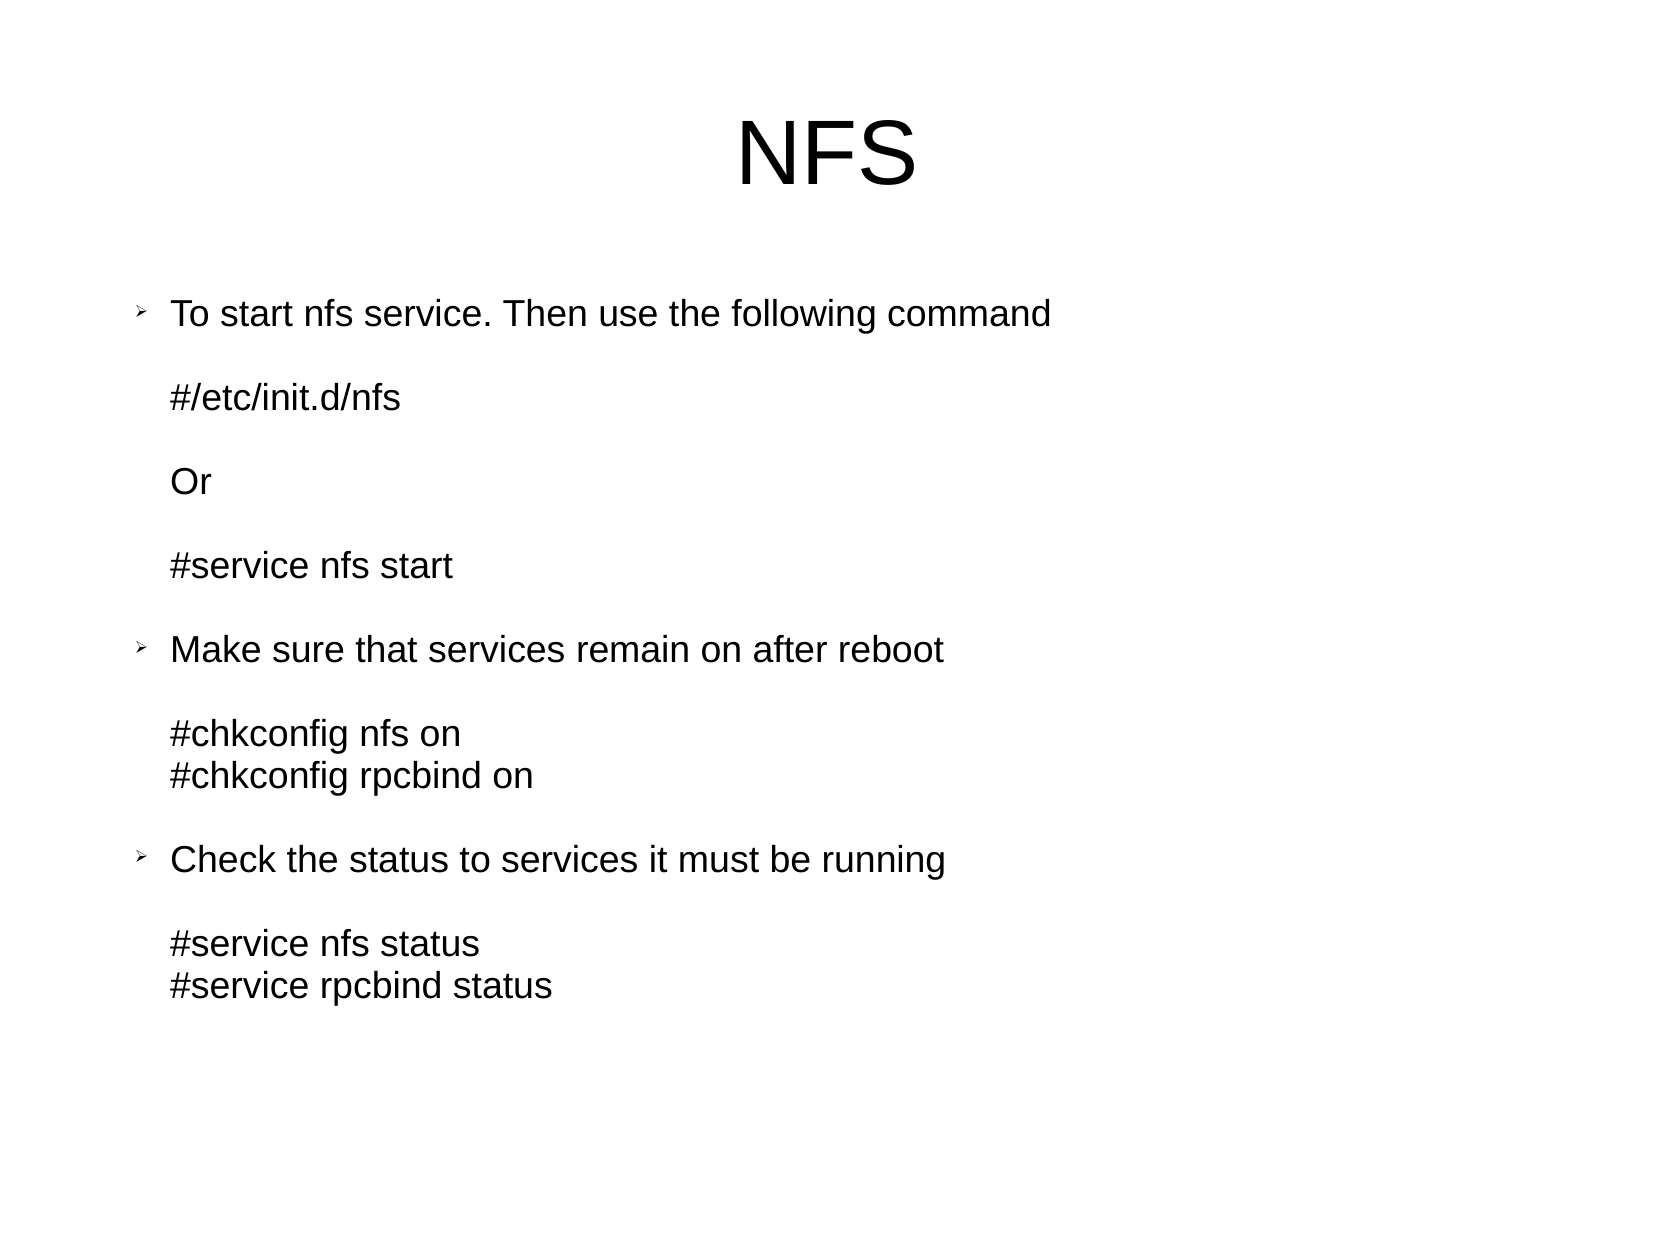

# NFS
To start nfs service. Then use the following command
#/etc/init.d/nfs
Or
#service nfs start
Make sure that services remain on after reboot
#chkconfig nfs on
#chkconfig rpcbind on
Check the status to services it must be running
#service nfs status
#service rpcbind status